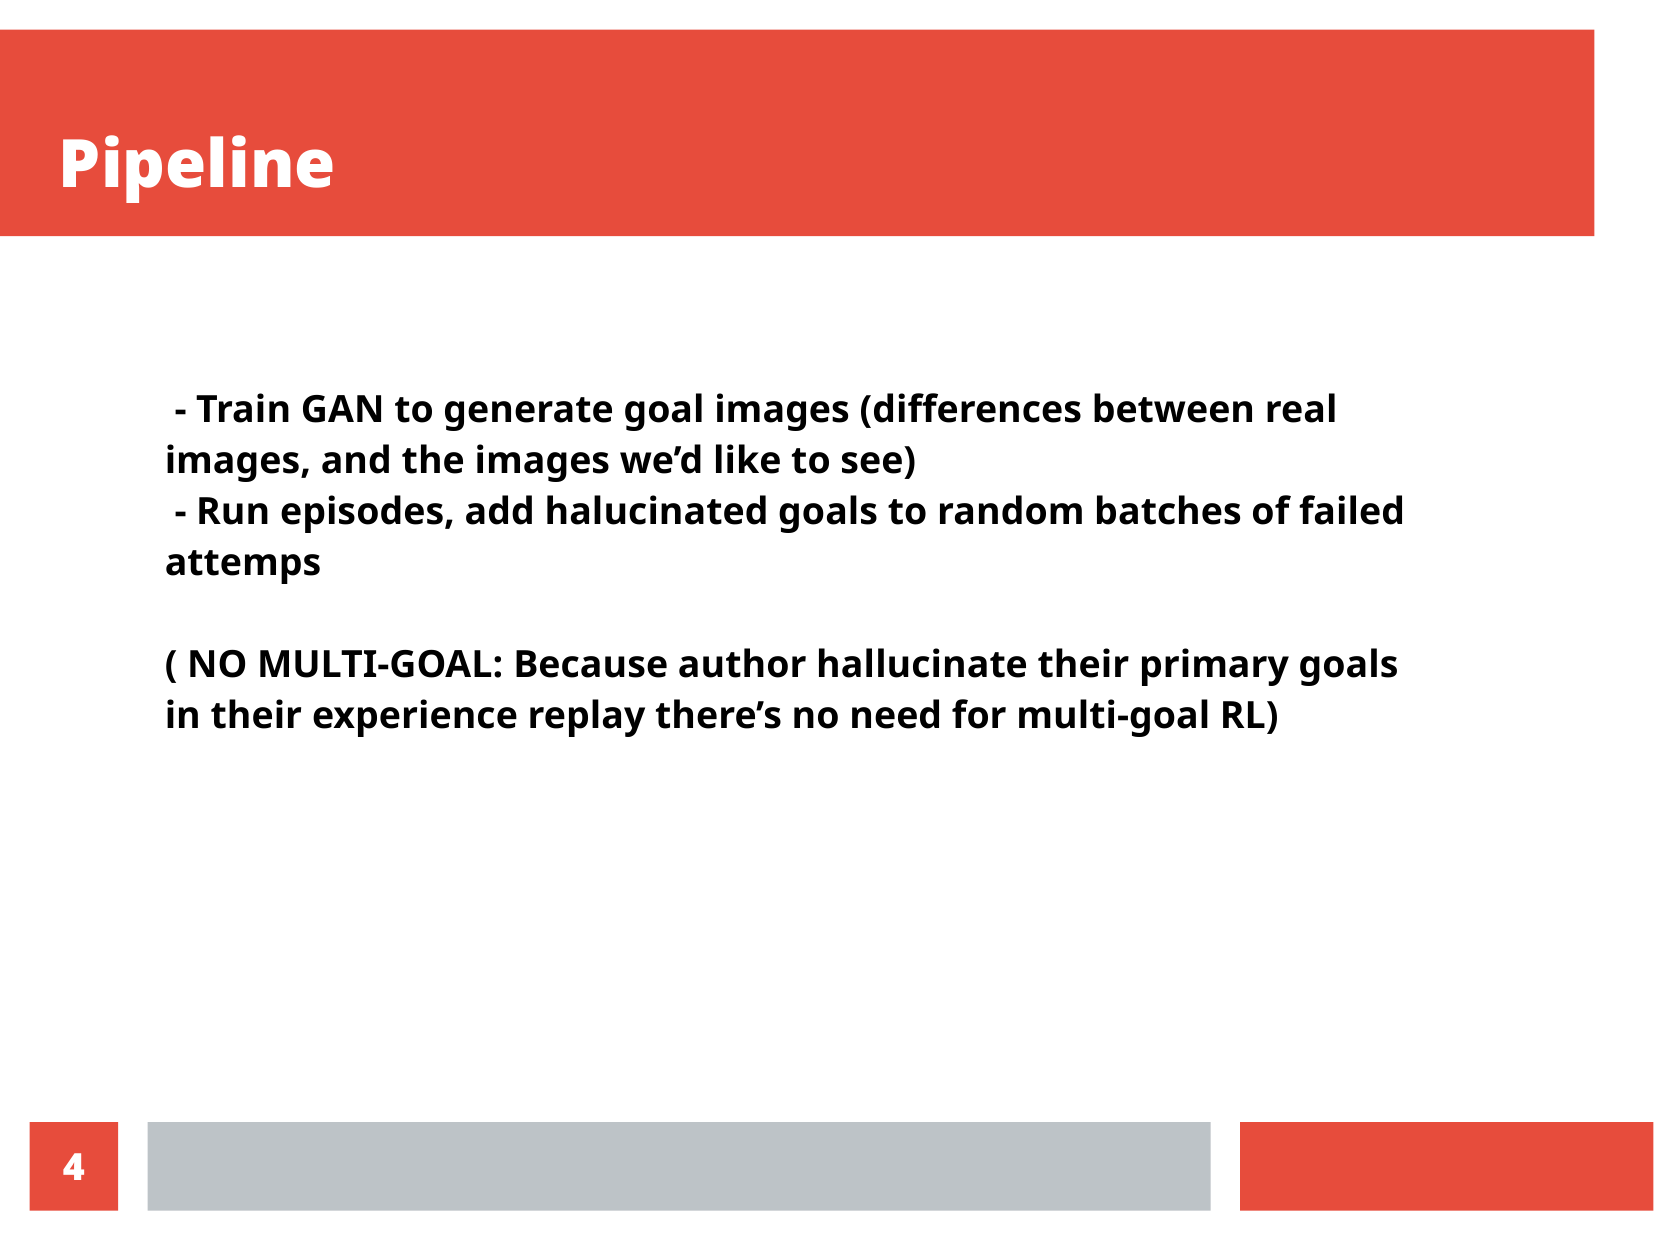

# Pipeline
 - Train GAN to generate goal images (differences between real images, and the images we’d like to see)
 - Run episodes, add halucinated goals to random batches of failed attemps
( NO MULTI-GOAL: Because author hallucinate their primary goals in their experience replay there’s no need for multi-goal RL)
4